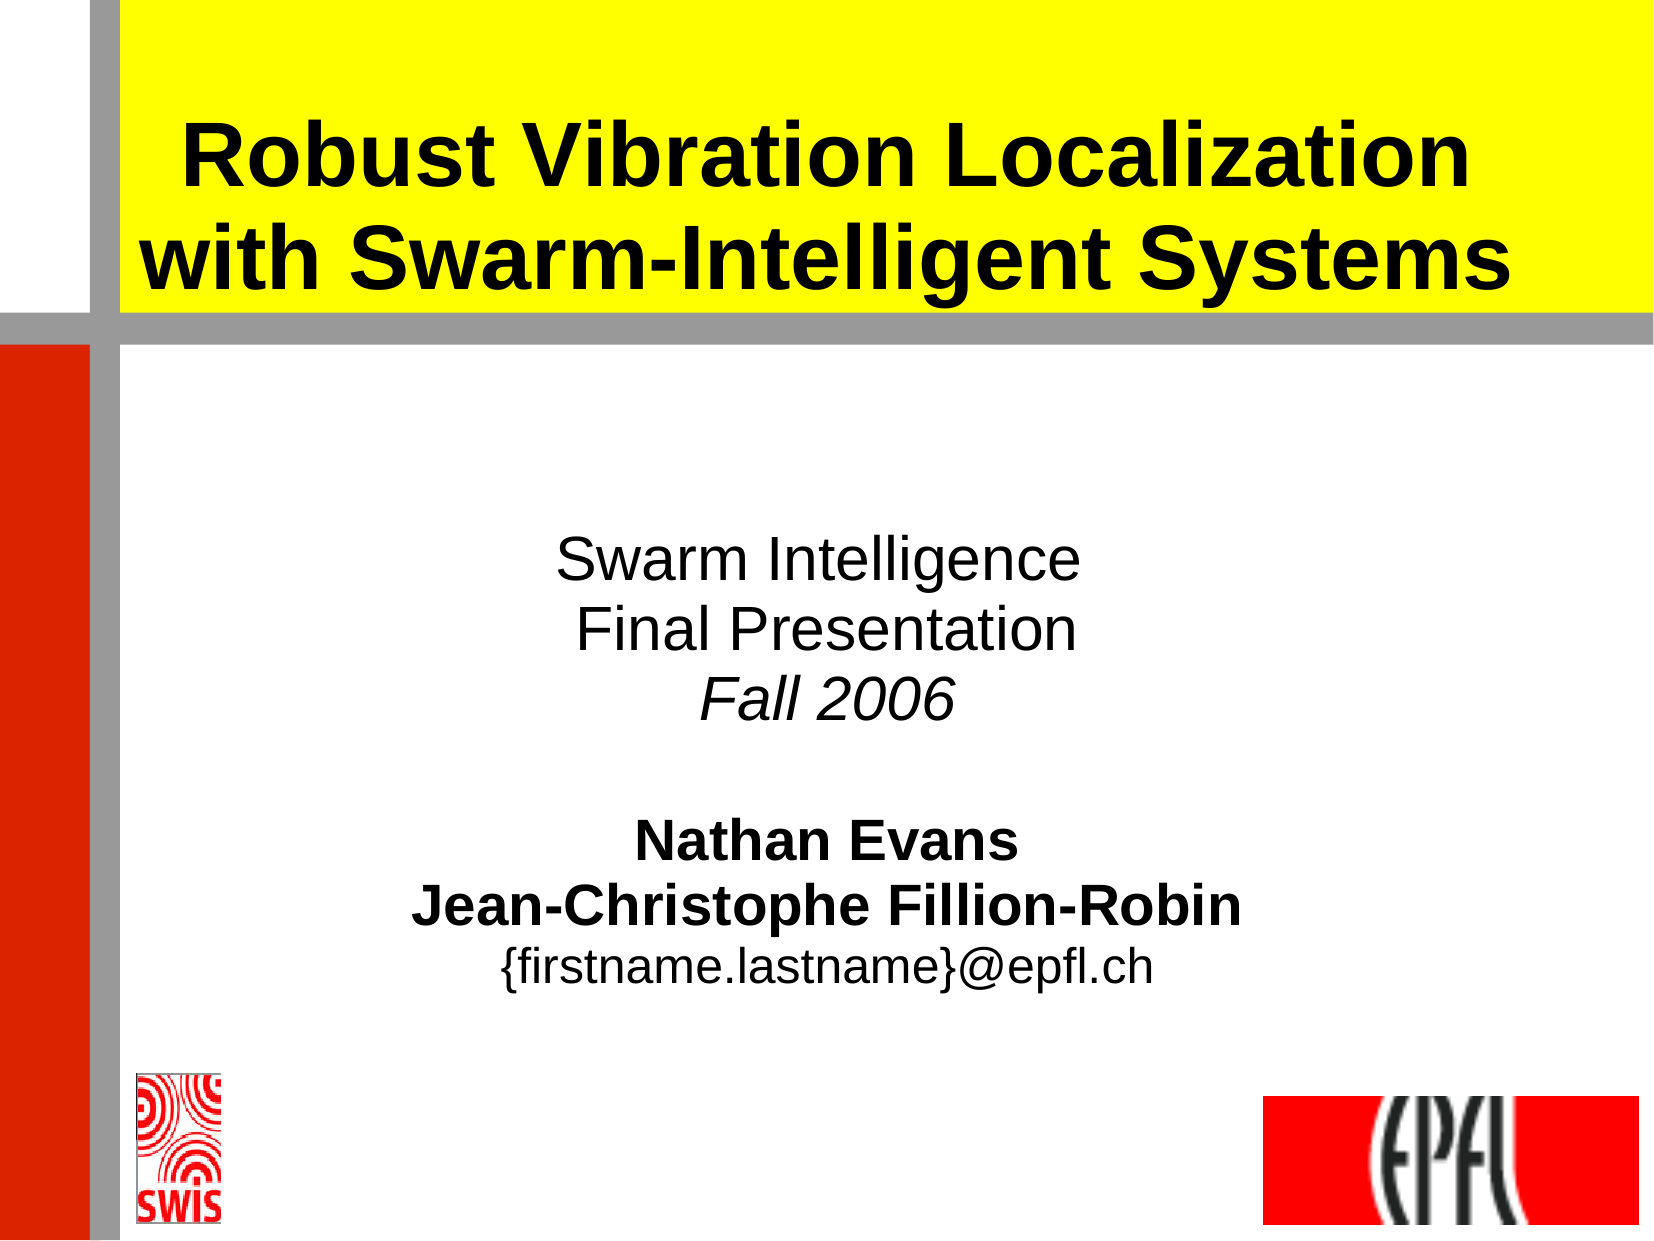

# Robust Vibration Localization with Swarm-Intelligent Systems
Swarm Intelligence
Final Presentation
Fall 2006
Nathan Evans
Jean-Christophe Fillion-Robin
{firstname.lastname}@epfl.ch